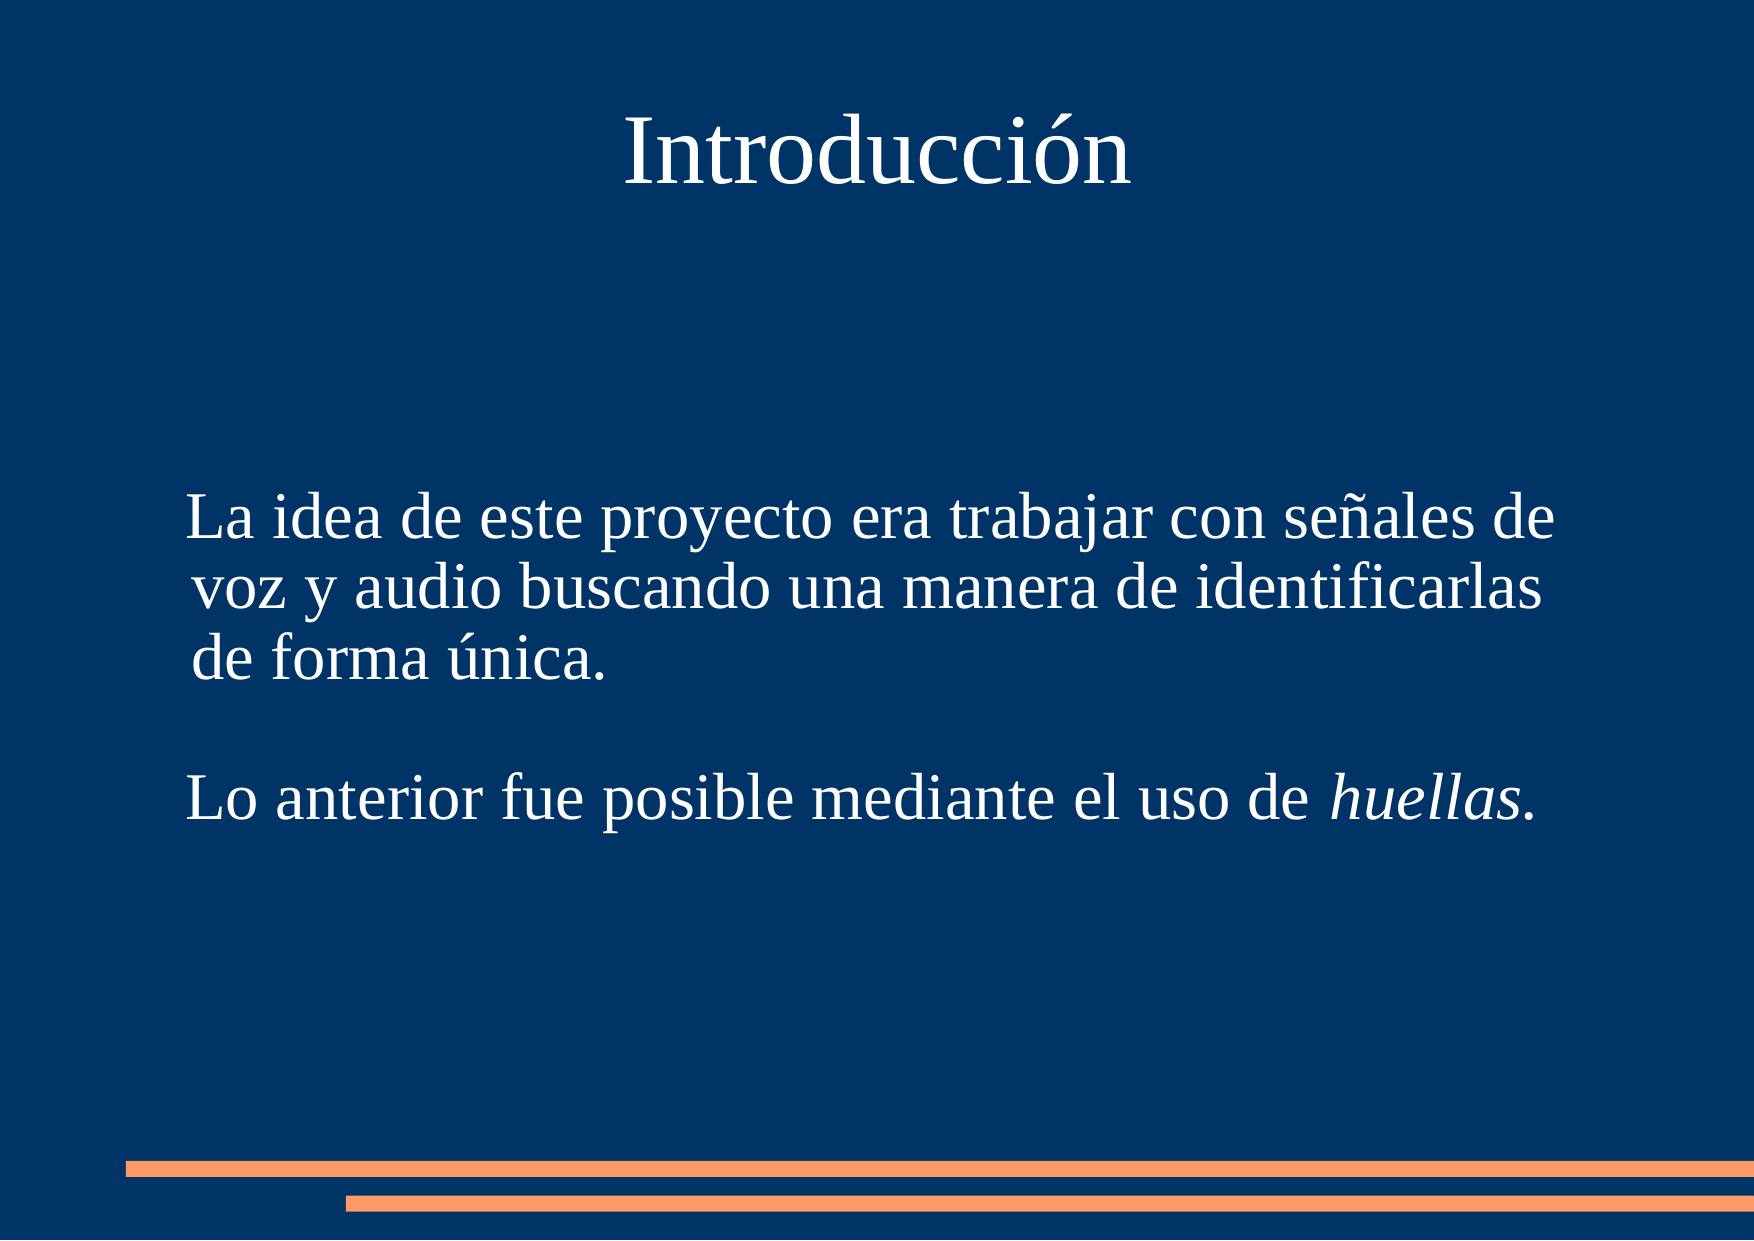

# Introducción
	La idea de este proyecto era trabajar con señales de 		voz y audio buscando una manera de identificarlas 		de forma única.
	Lo anterior fue posible mediante el uso de huellas.